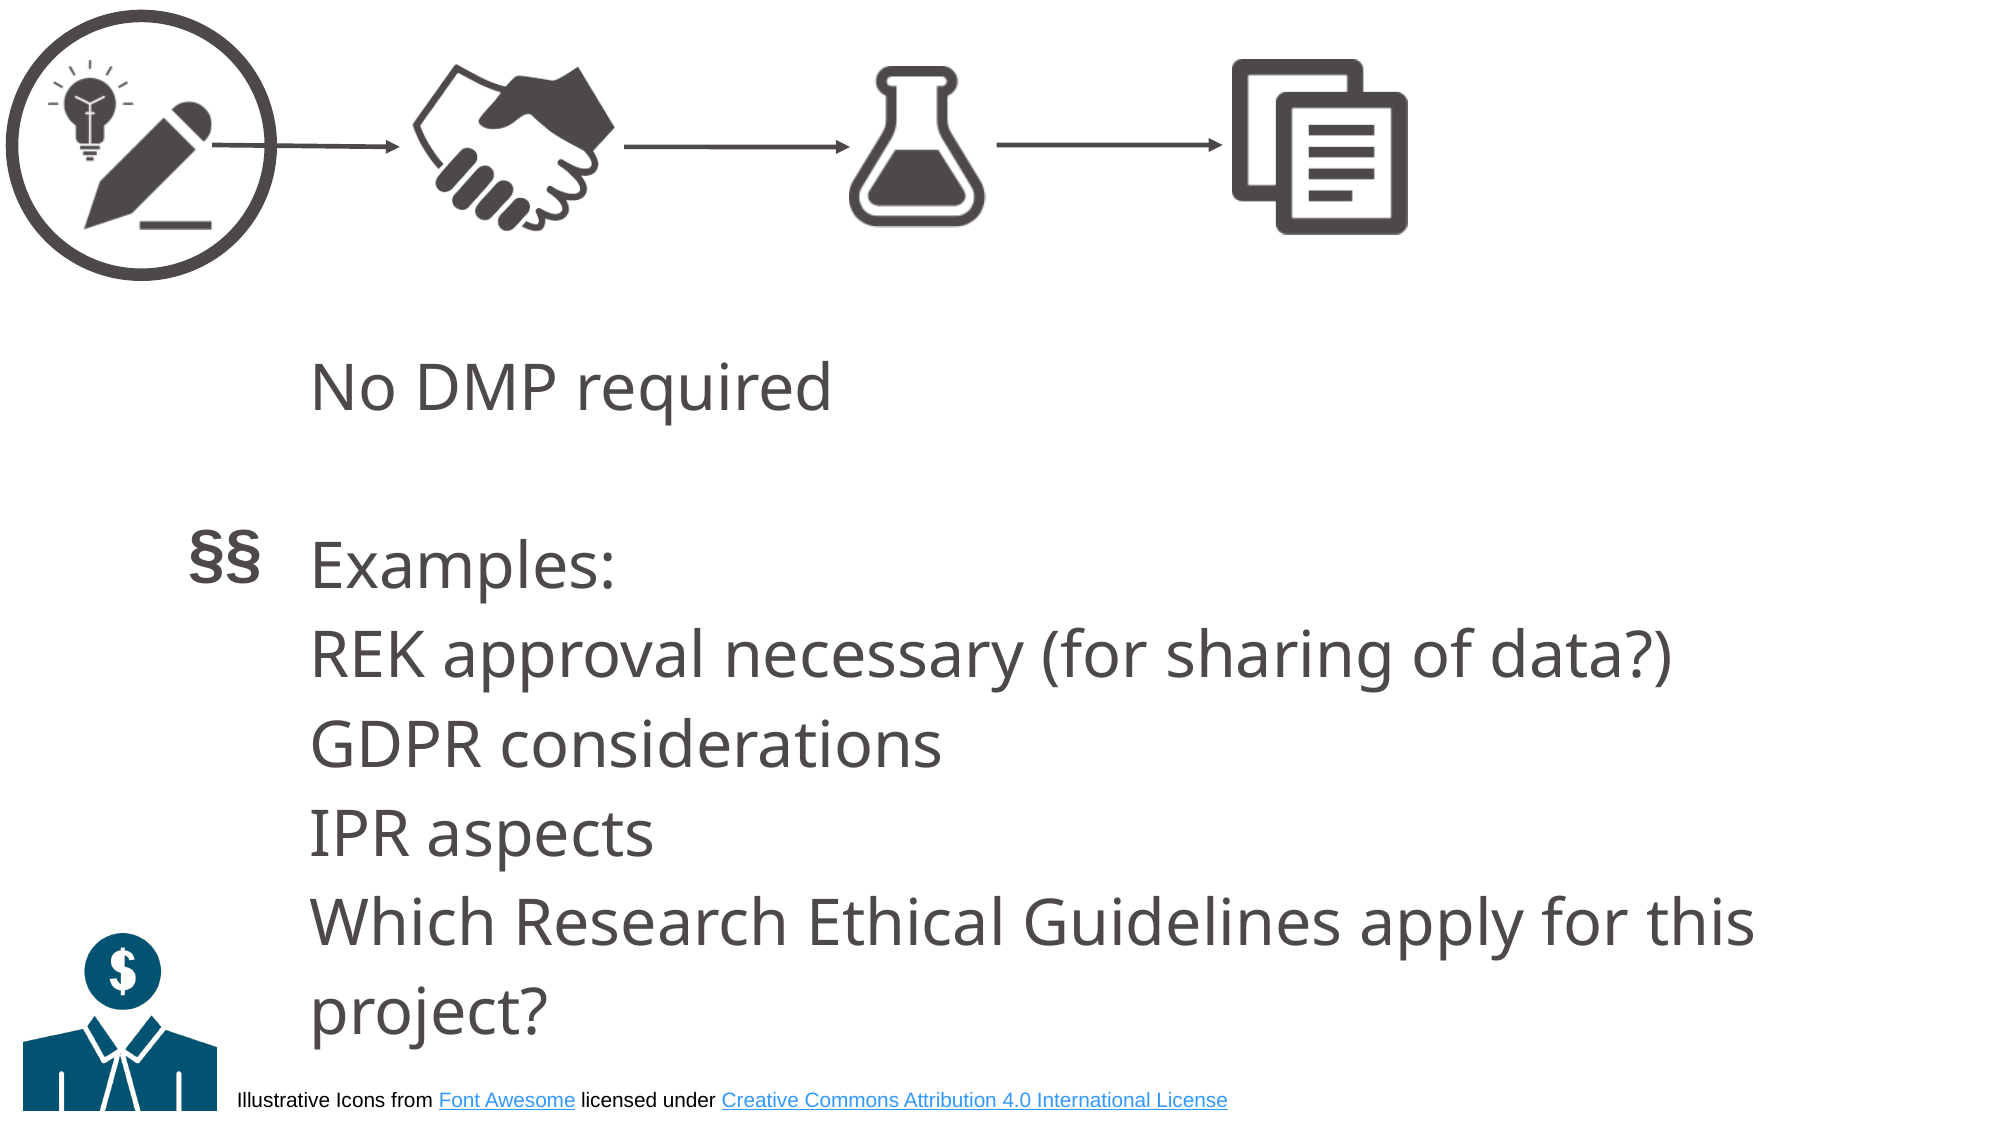

No DMP required
Examples:
REK approval necessary (for sharing of data?)
GDPR considerations
IPR aspects
Which Research Ethical Guidelines apply for this project?
§§
Illustrative Icons from Font Awesome licensed under Creative Commons Attribution 4.0 International License